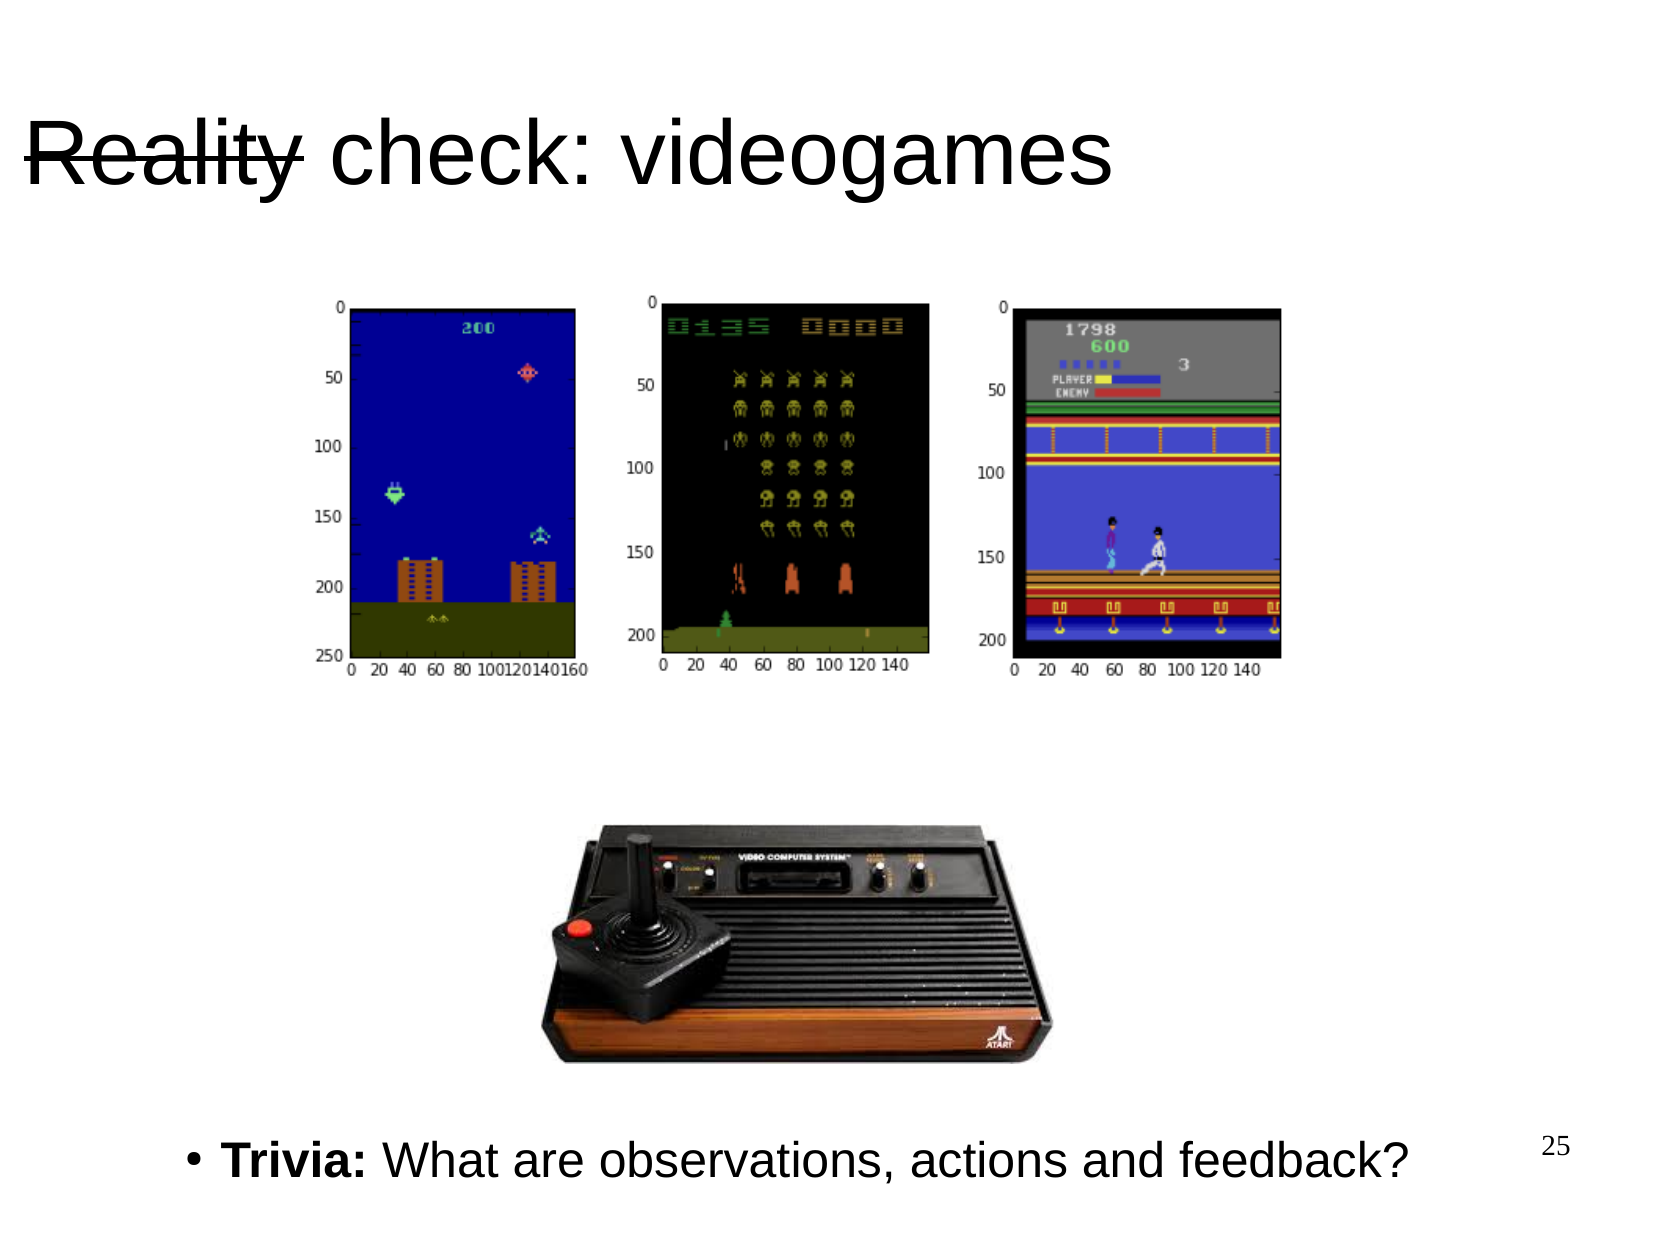

# Reality check: videogames
Trivia: What are observations, actions and feedback?
25